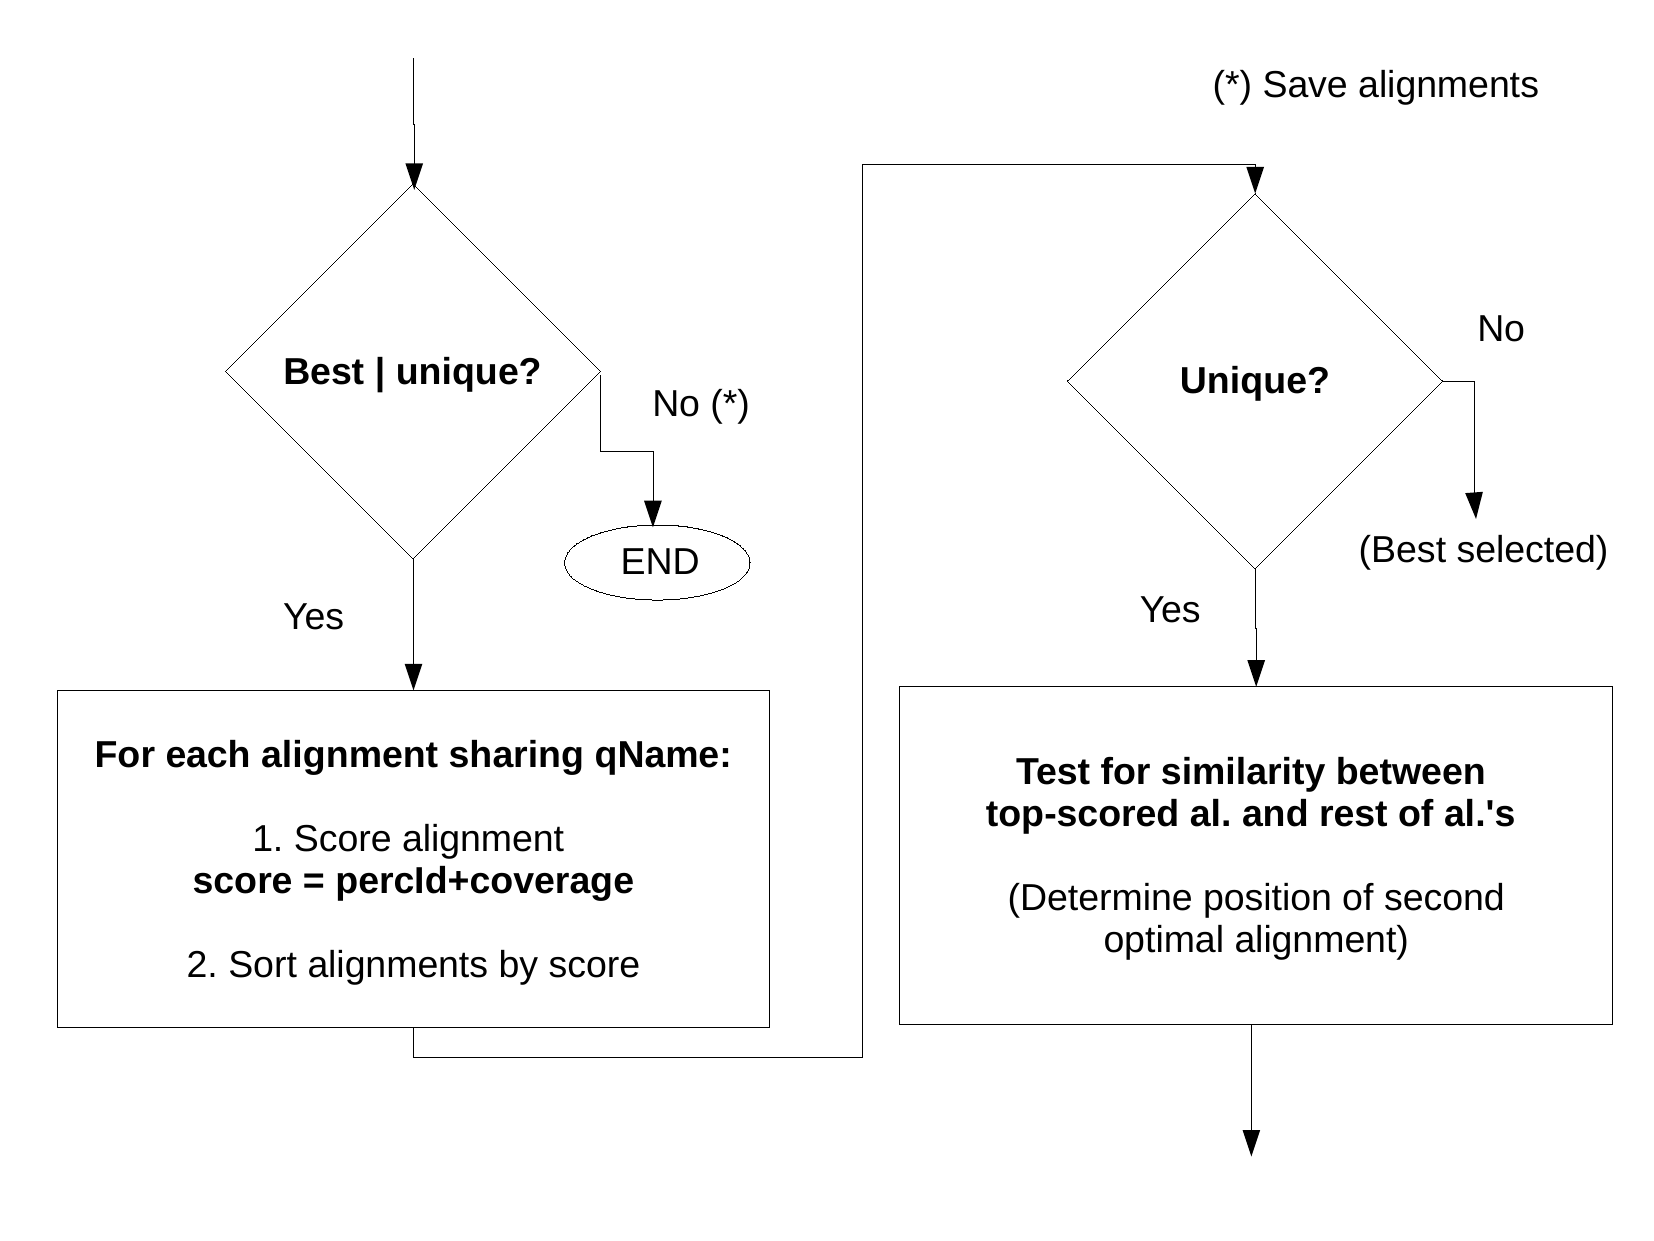

(*) Save alignments
Best | unique?
Unique?
No
No (*)
(Best selected)
END
Yes
Yes
Test for similarity between
top-scored al. and rest of al.'s
(Determine position of second
optimal alignment)
For each alignment sharing qName:
1. Score alignment
score = percId+coverage
2. Sort alignments by score